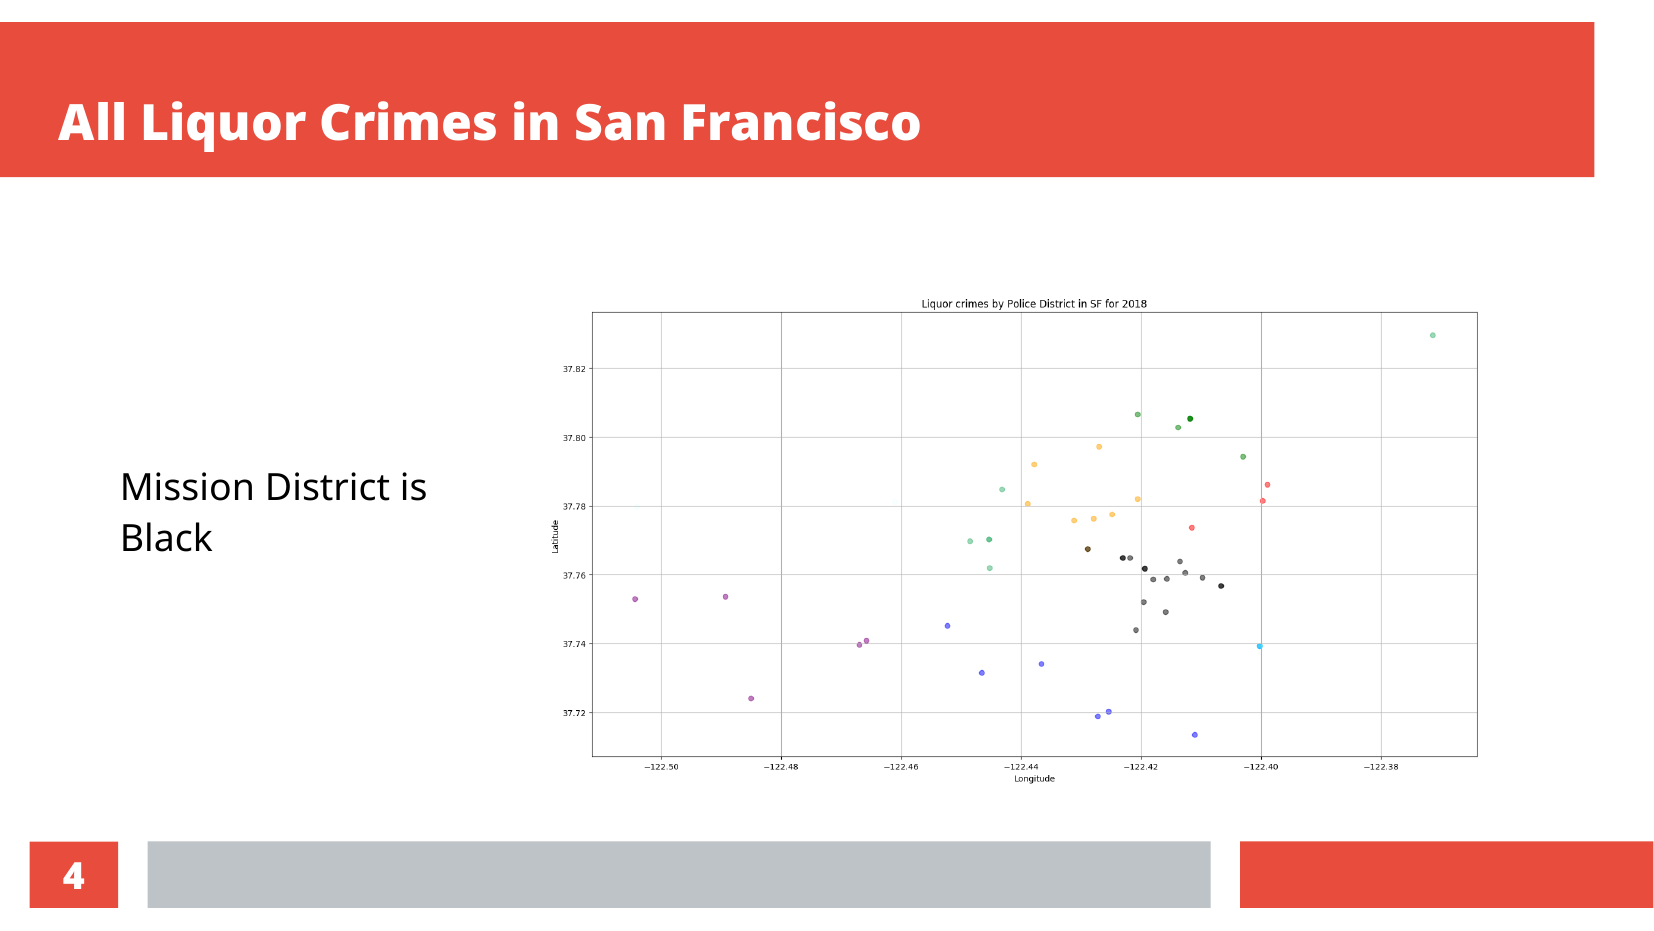

# All Liquor Crimes in San Francisco
Mission District is Black
4